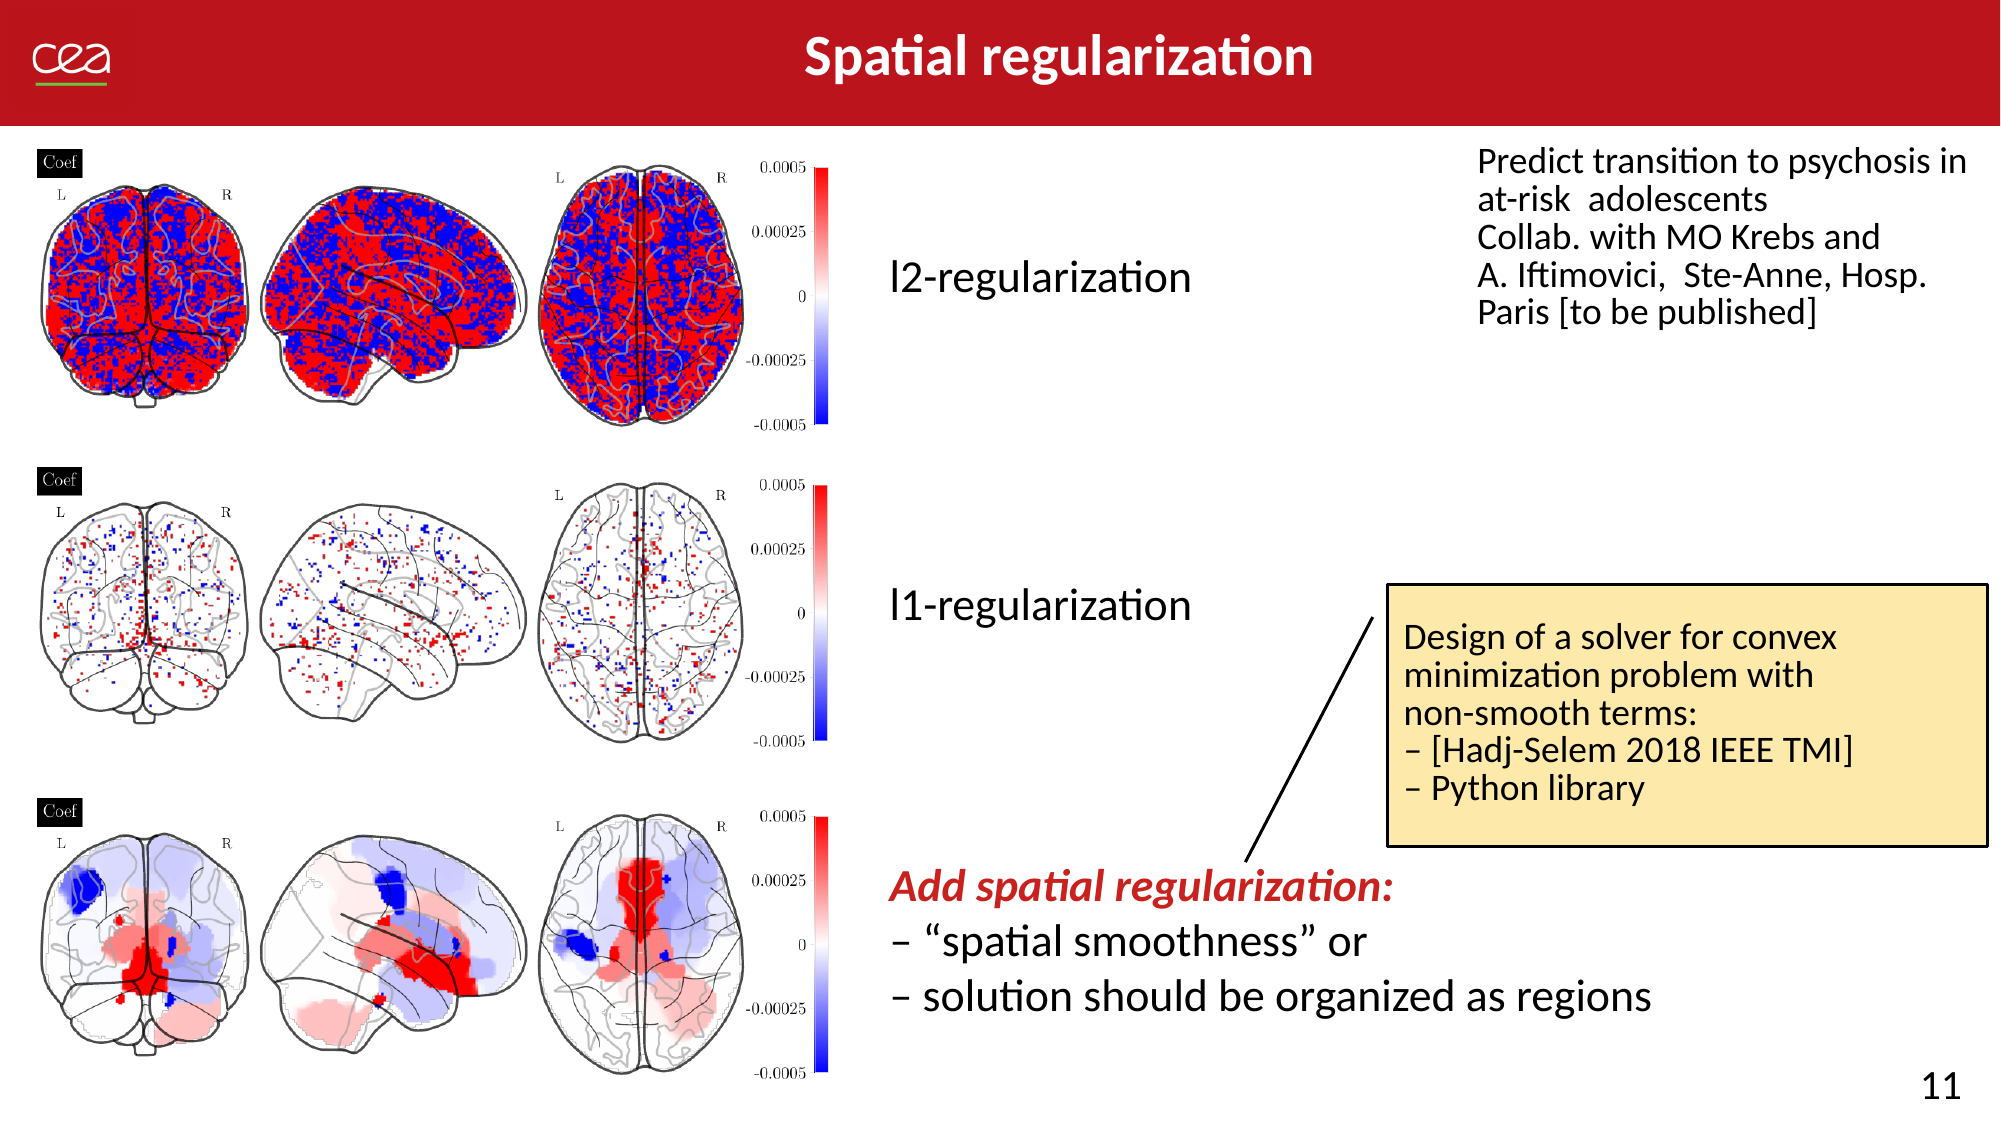

# Spatial regularization
Predict transition to psychosis in at-risk adolescents
Collab. with MO Krebs and
A. Iftimovici, Ste-Anne, Hosp. Paris [to be published]
l2-regularization
l1-regularization
Design of a solver for convex
minimization problem with
non-smooth terms:
– [Hadj-Selem 2018 IEEE TMI]
– Python library
Add spatial regularization:
– “spatial smoothness” or
– solution should be organized as regions